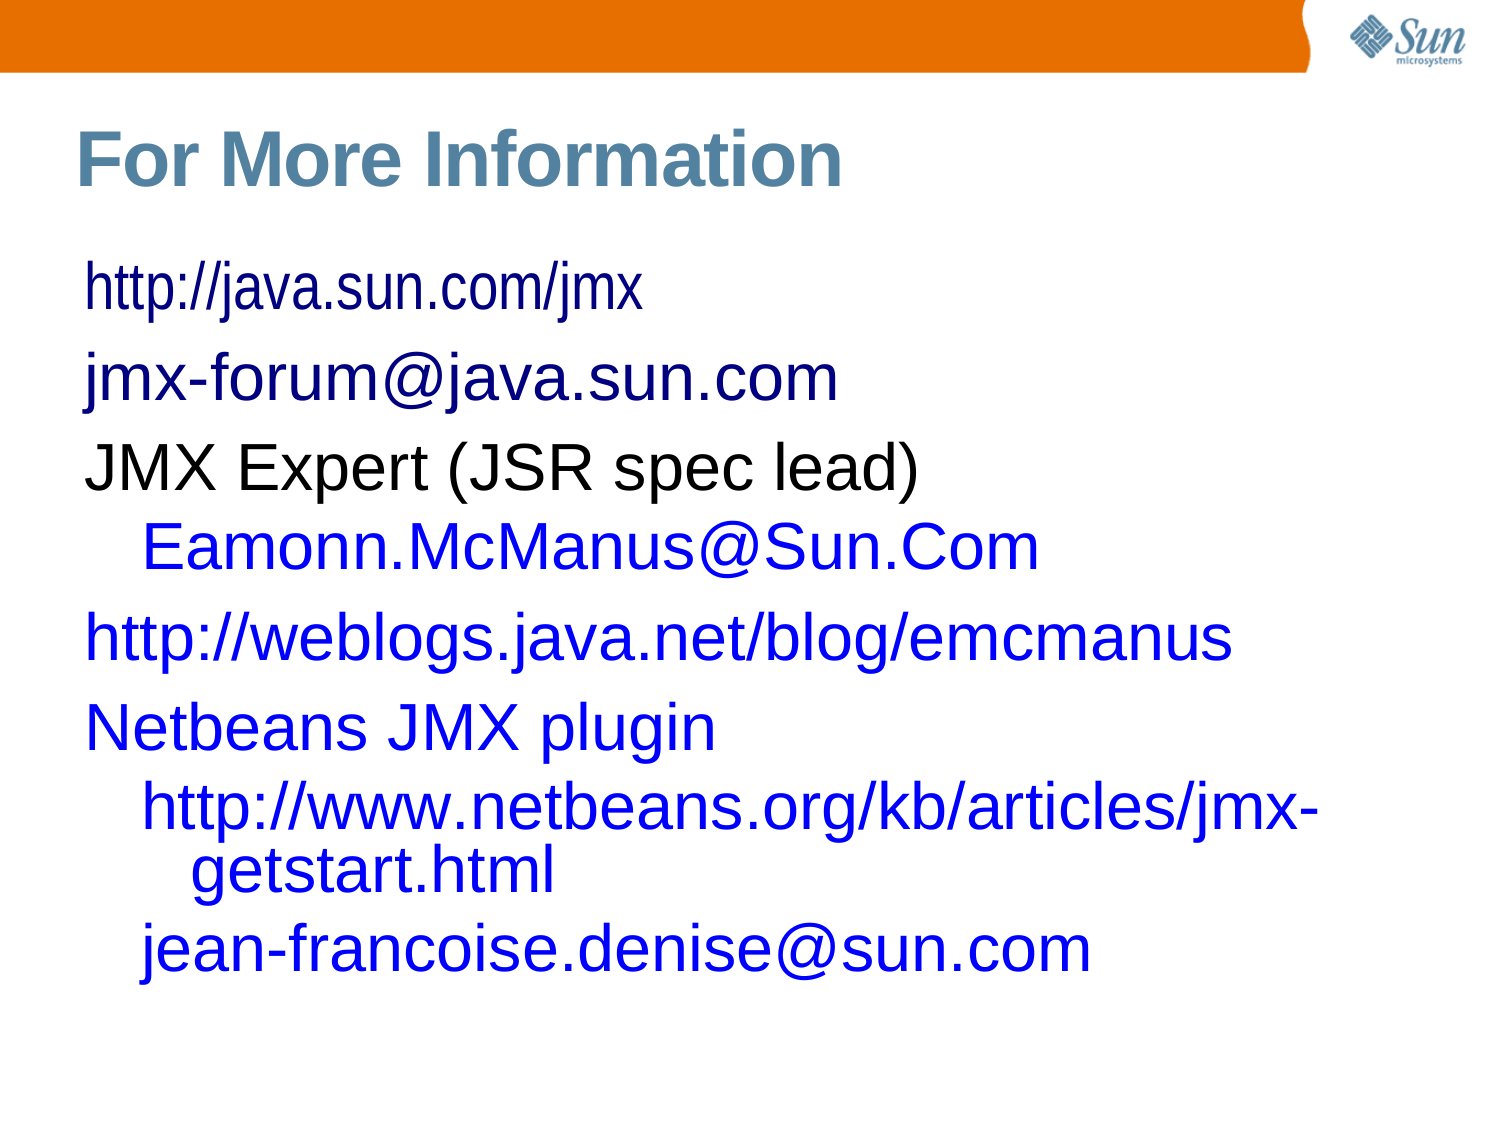

# For More Information
http://java.sun.com/jmx
jmx-forum@java.sun.com
JMX Expert (JSR spec lead)
Eamonn.McManus@Sun.Com
http://weblogs.java.net/blog/emcmanus
Netbeans JMX plugin
http://www.netbeans.org/kb/articles/jmx-getstart.html
jean-francoise.denise@sun.com